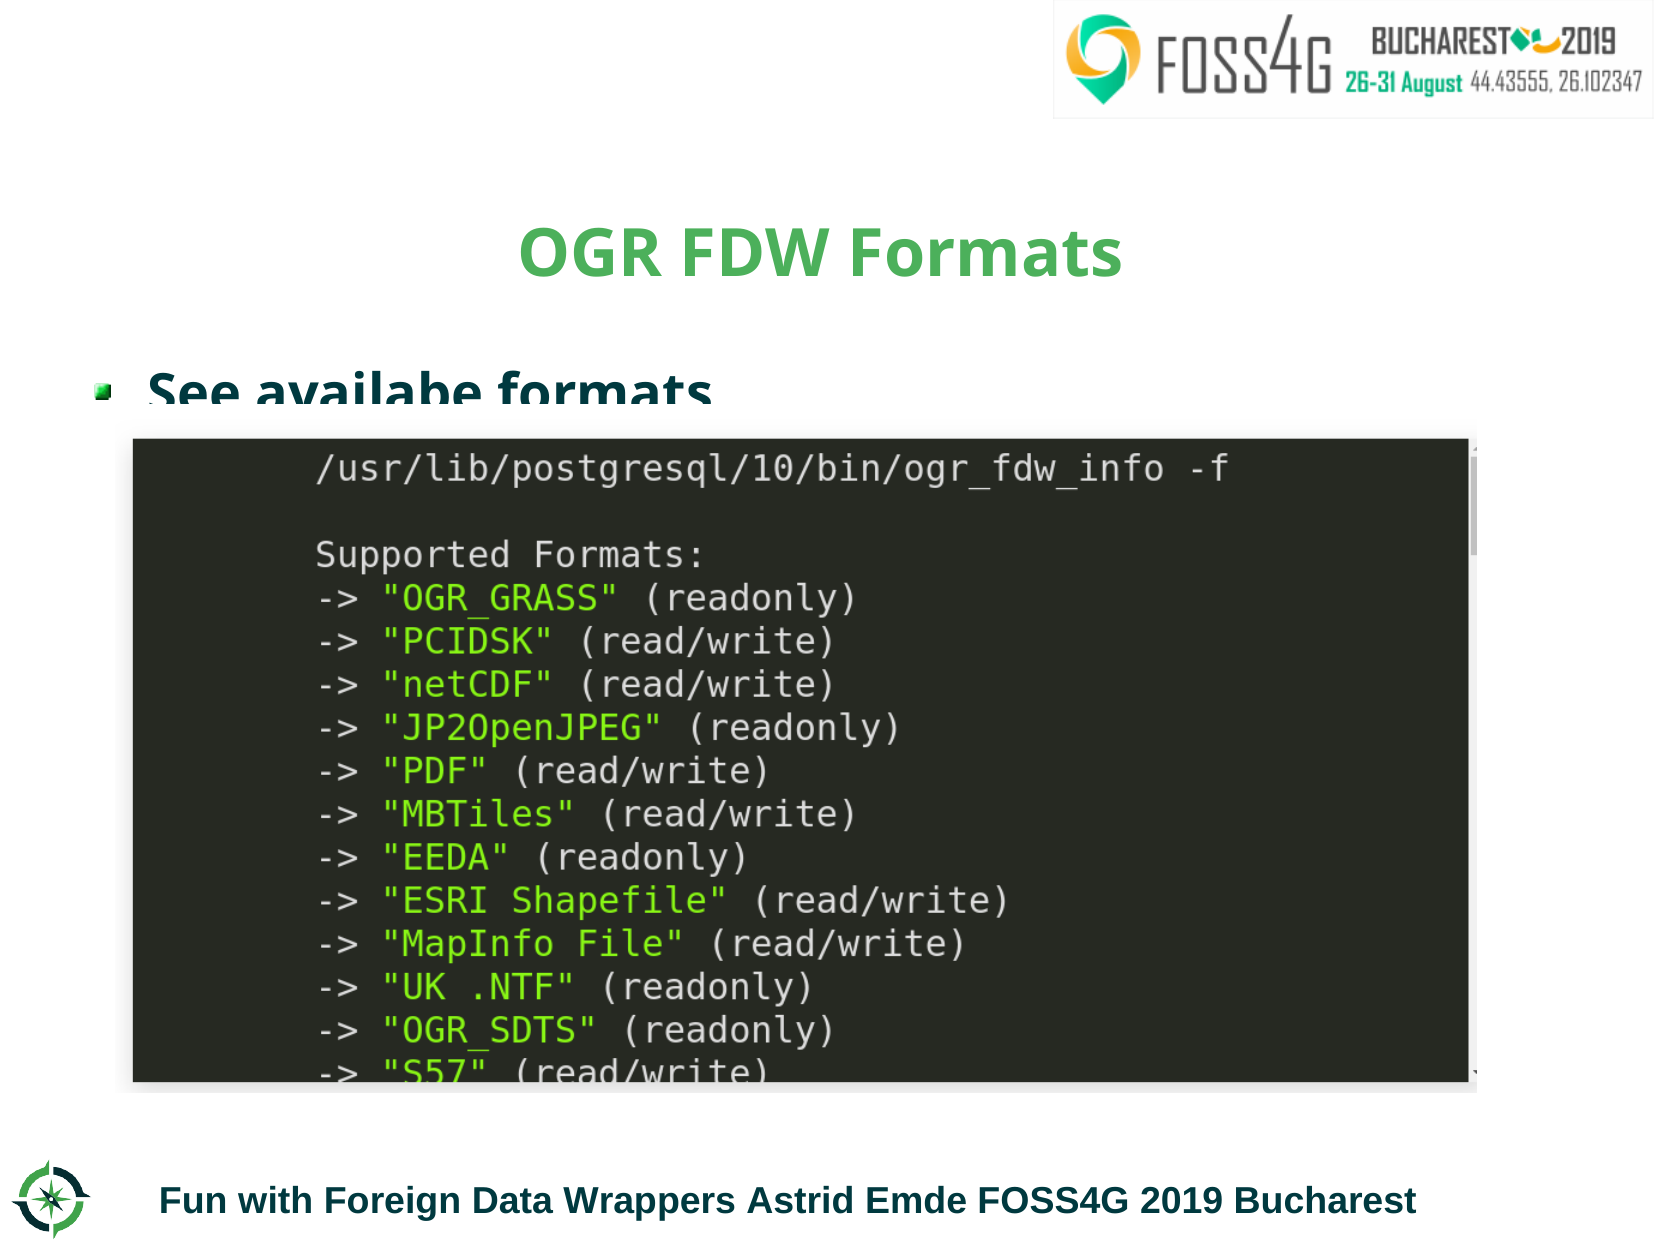

# OGR FDW Formats
See availabe formats